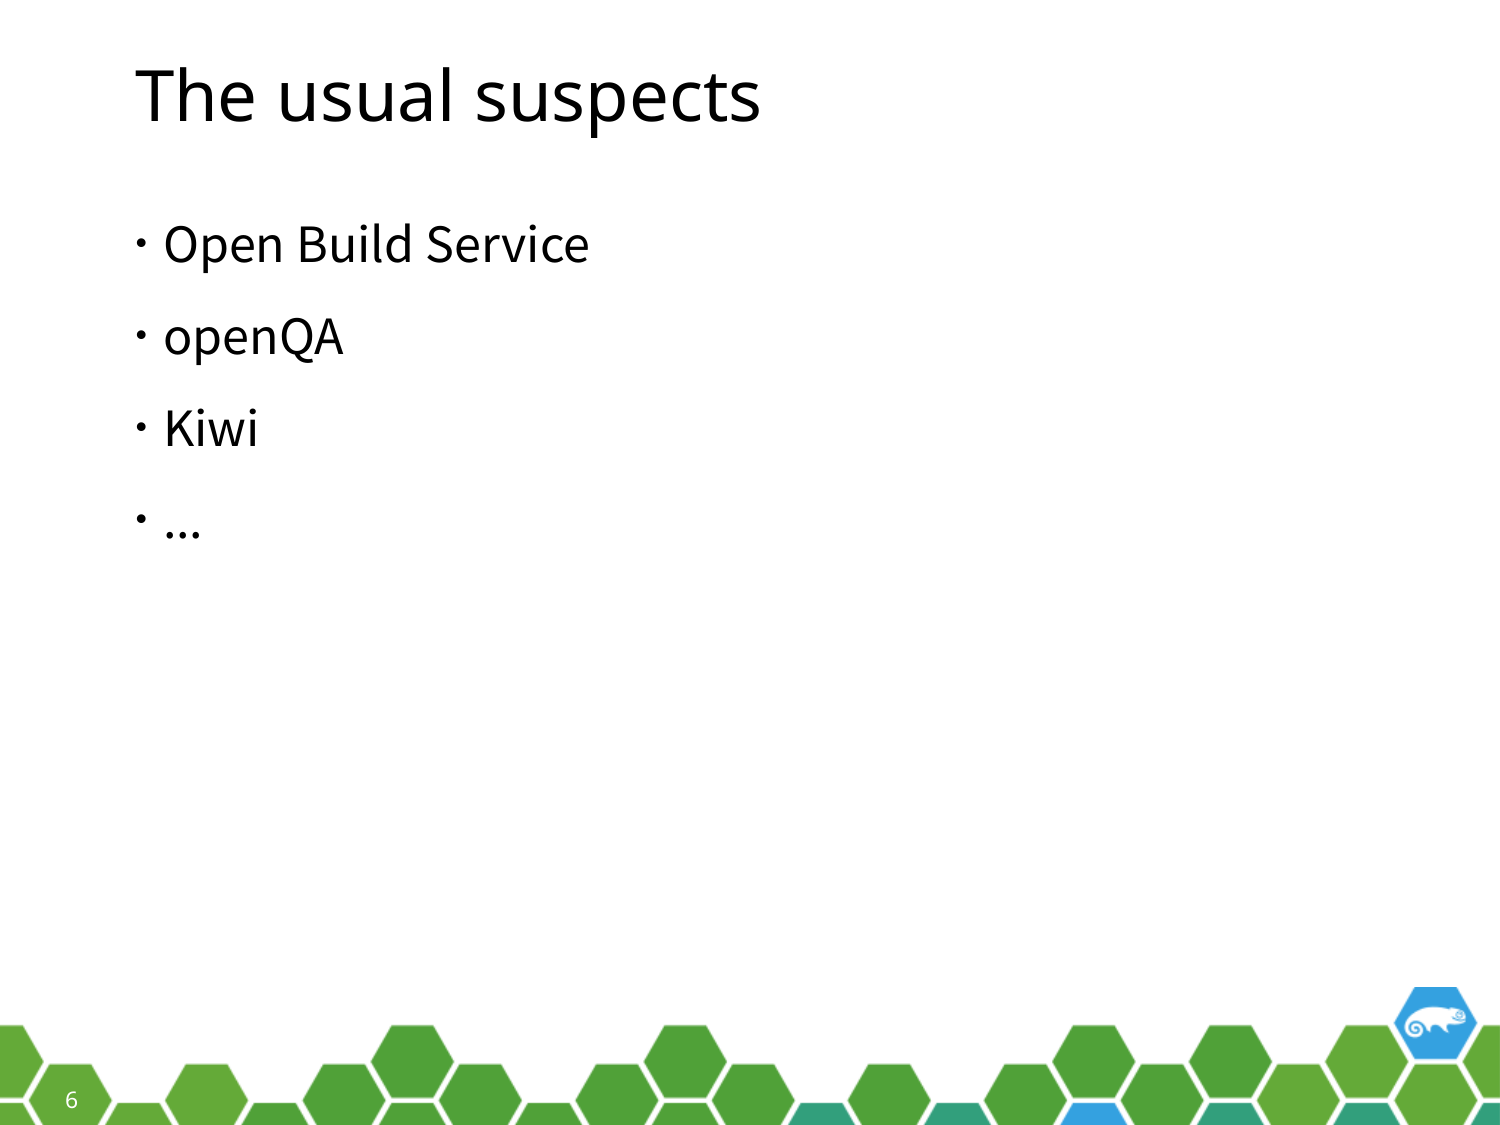

# The usual suspects
Open Build Service
openQA
Kiwi
...